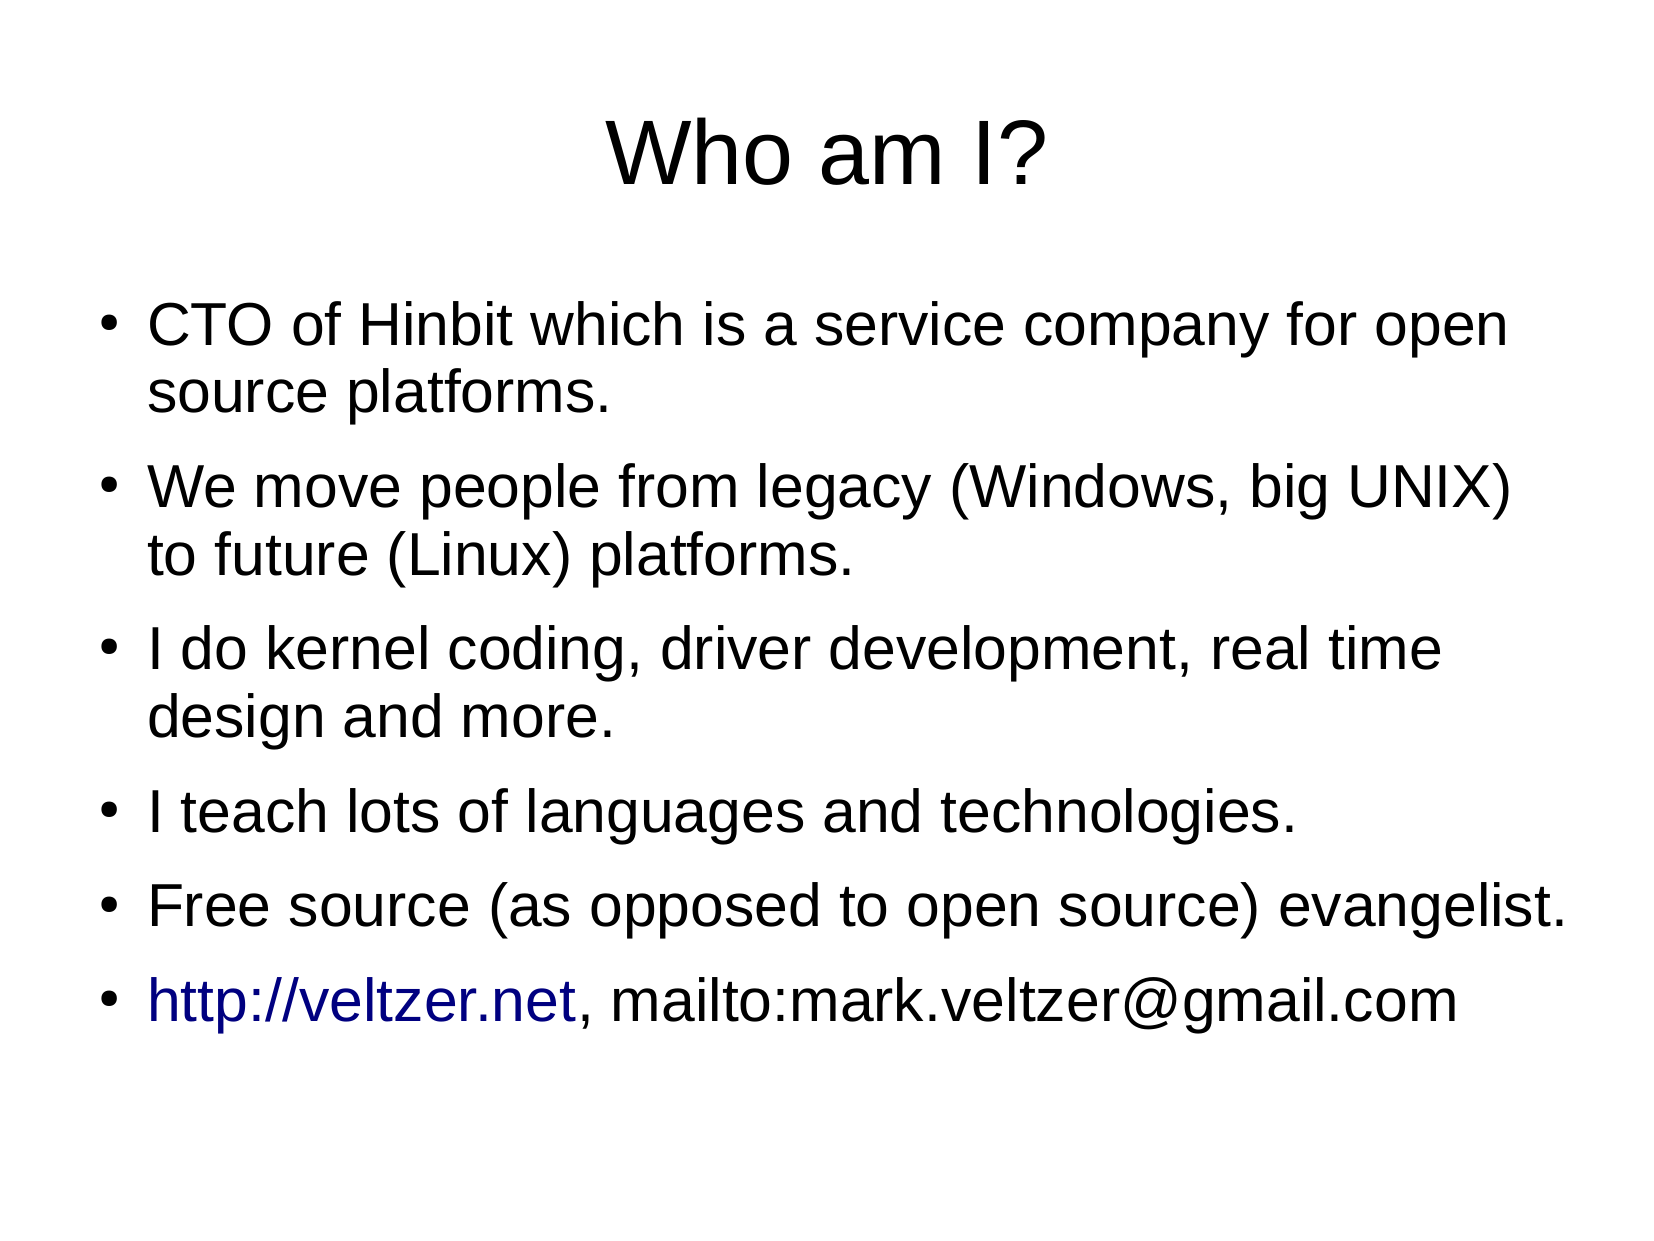

# Who am I?
CTO of Hinbit which is a service company for open source platforms.
We move people from legacy (Windows, big UNIX) to future (Linux) platforms.
I do kernel coding, driver development, real time design and more.
I teach lots of languages and technologies.
Free source (as opposed to open source) evangelist.
http://veltzer.net, mailto:mark.veltzer@gmail.com